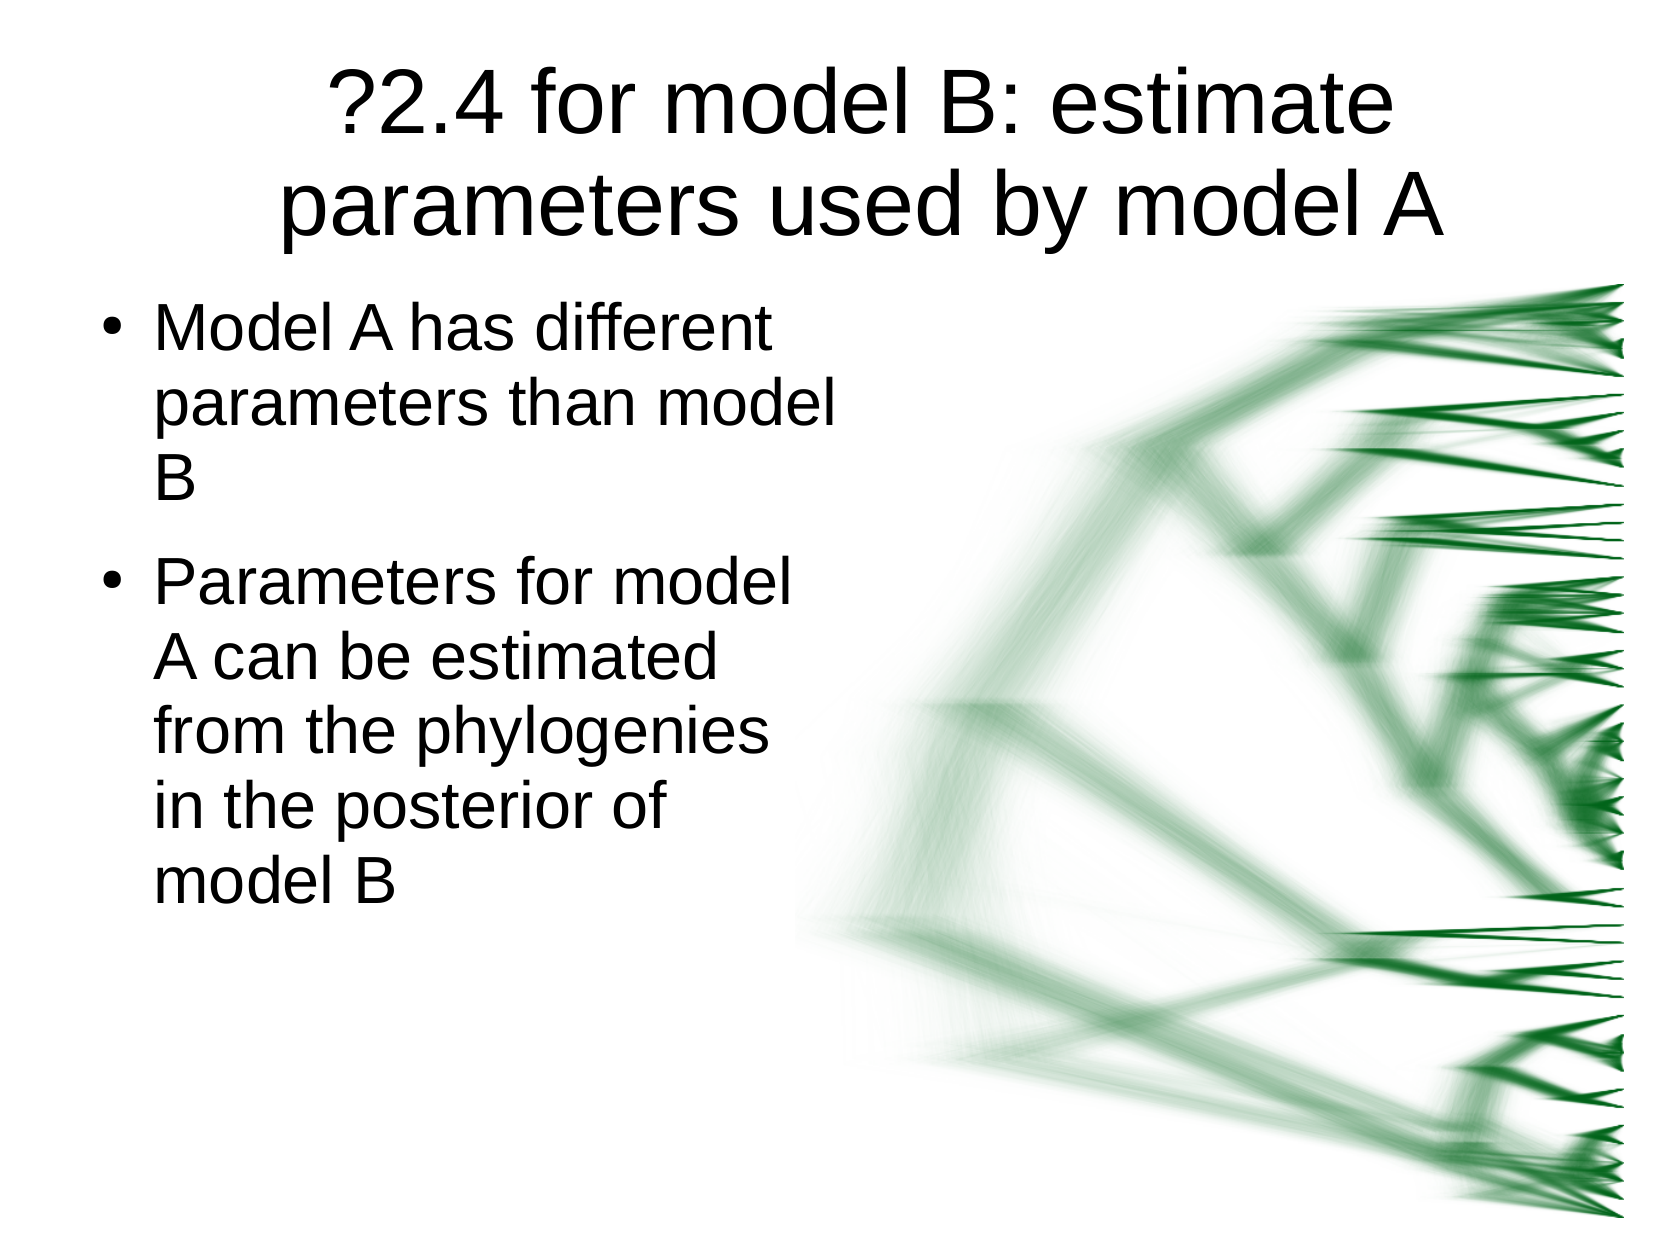

# ?2.4 for model B: estimate parameters used by model A
Model A has different parameters than model B
Parameters for model A can be estimated from the phylogenies in the posterior of model B